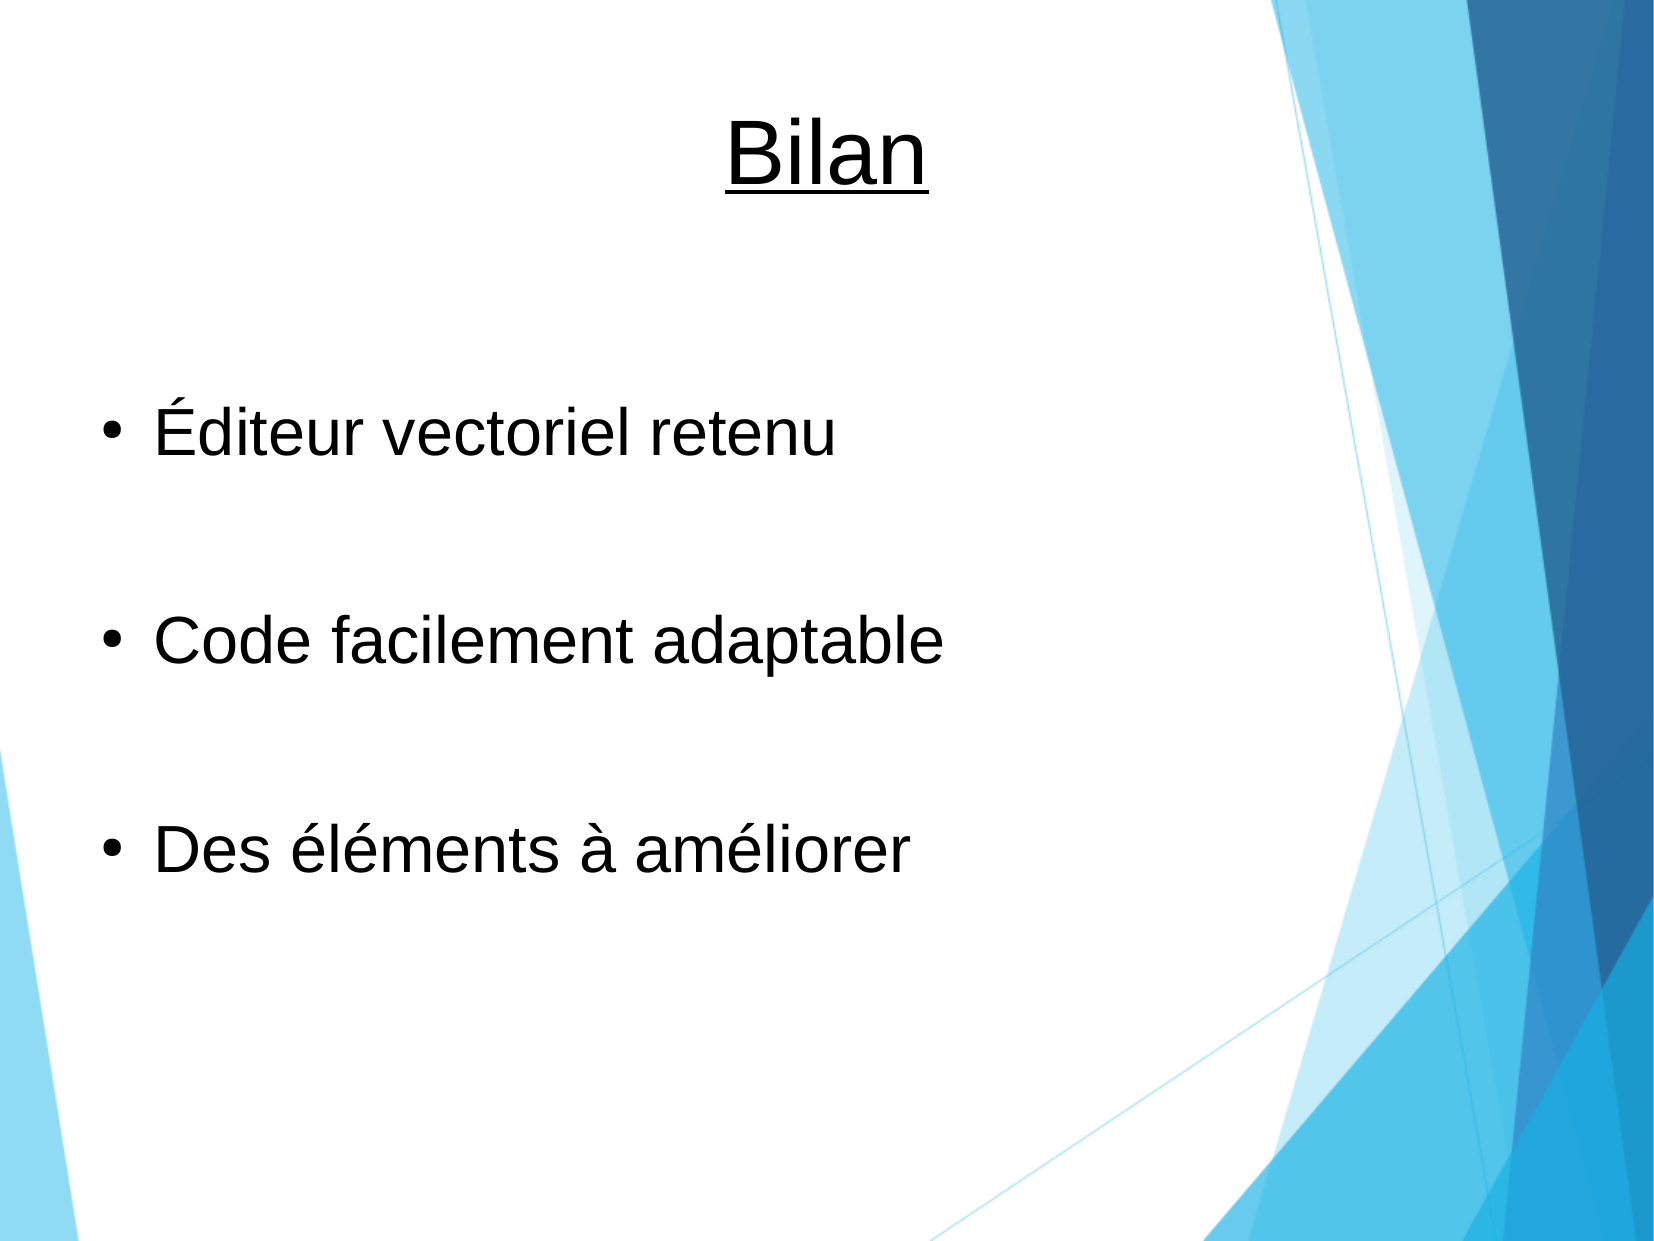

# Bilan
Éditeur vectoriel retenu
Code facilement adaptable
Des éléments à améliorer